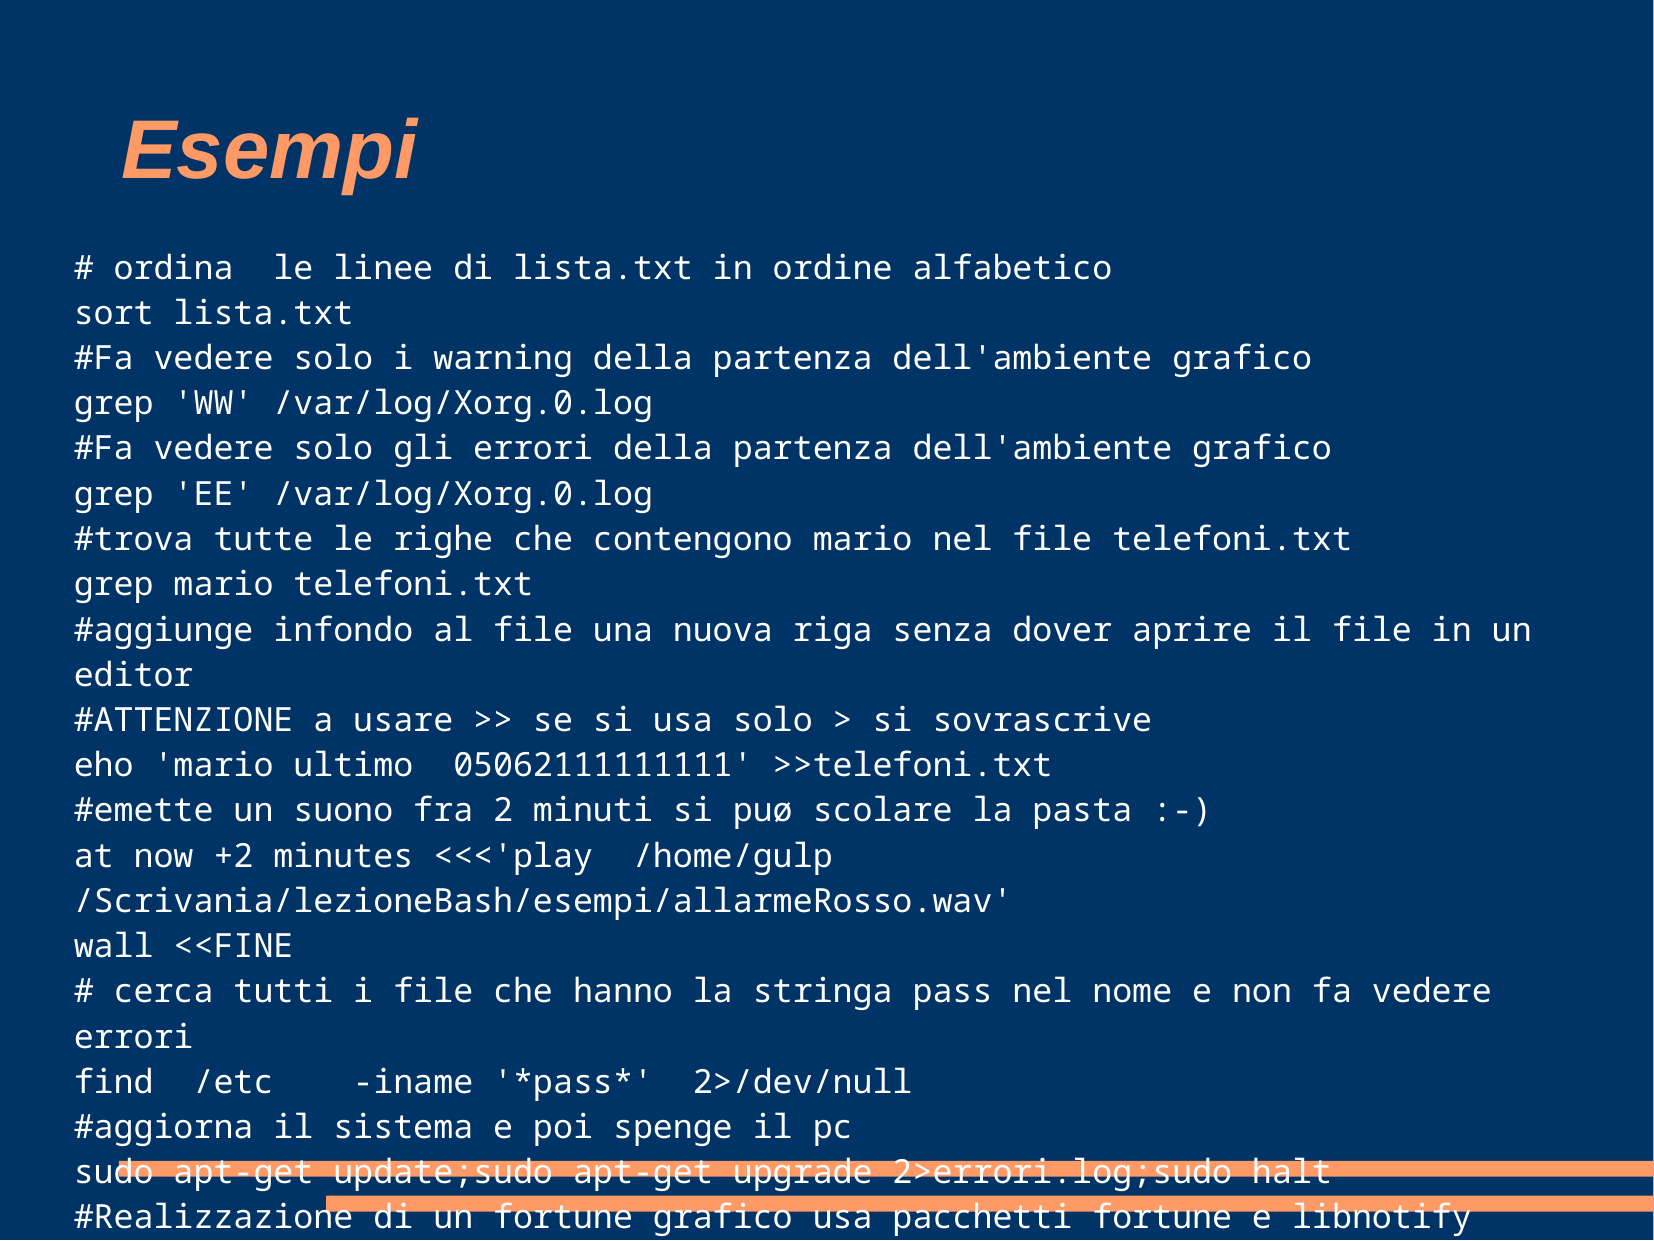

# Esempi
# ordina le linee di lista.txt in ordine alfabetico
sort lista.txt
#Fa vedere solo i warning della partenza dell'ambiente grafico
grep 'WW' /var/log/Xorg.0.log
#Fa vedere solo gli errori della partenza dell'ambiente grafico
grep 'EE' /var/log/Xorg.0.log
#trova tutte le righe che contengono mario nel file telefoni.txt
grep mario telefoni.txt
#aggiunge infondo al file una nuova riga senza dover aprire il file in un editor
#ATTENZIONE a usare >> se si usa solo > si sovrascrive
eho 'mario ultimo 05062111111111' >>telefoni.txt
#emette un suono fra 2 minuti si puø scolare la pasta :-)
at now +2 minutes <<<'play /home/gulp /Scrivania/lezioneBash/esempi/allarmeRosso.wav'
wall <<FINE
# cerca tutti i file che hanno la stringa pass nel nome e non fa vedere errori
find /etc -iname '*pass*' 2>/dev/null
#aggiorna il sistema e poi spenge il pc
sudo apt-get update;sudo apt-get upgrade 2>errori.log;sudo halt
#Realizzazione di un fortune grafico usa pacchetti fortune e libnotify
#per nomi icone guardare http://standards.freedesktop.org/icon-naming-spec/icon-naming-spec-latest.html
notify-send --urgency=low --expire-time=20000 --icon='face-wink' 'La sorte dice:' "$(fortune -a )"